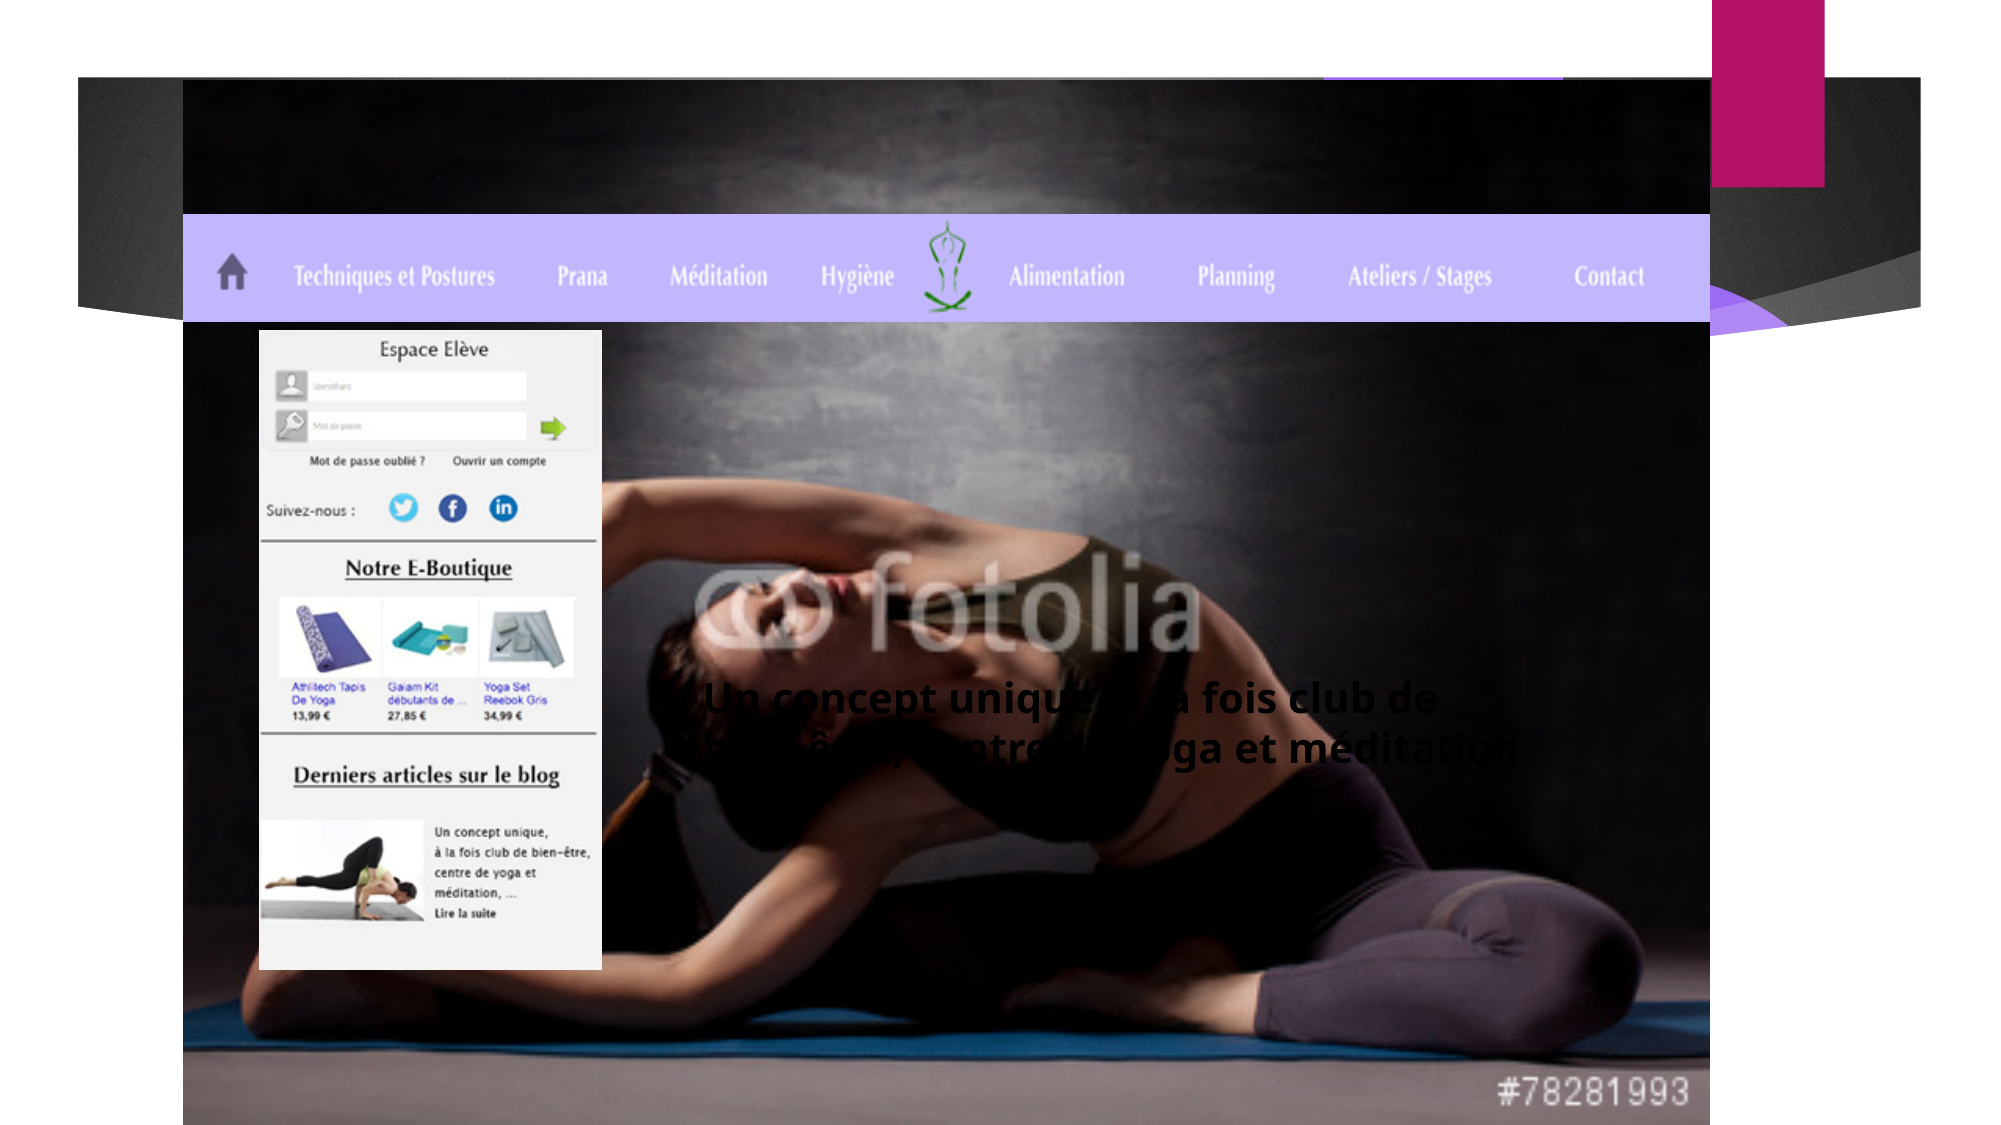

Un concept unique, à la fois club de
bien-être, centre de yoga et méditation